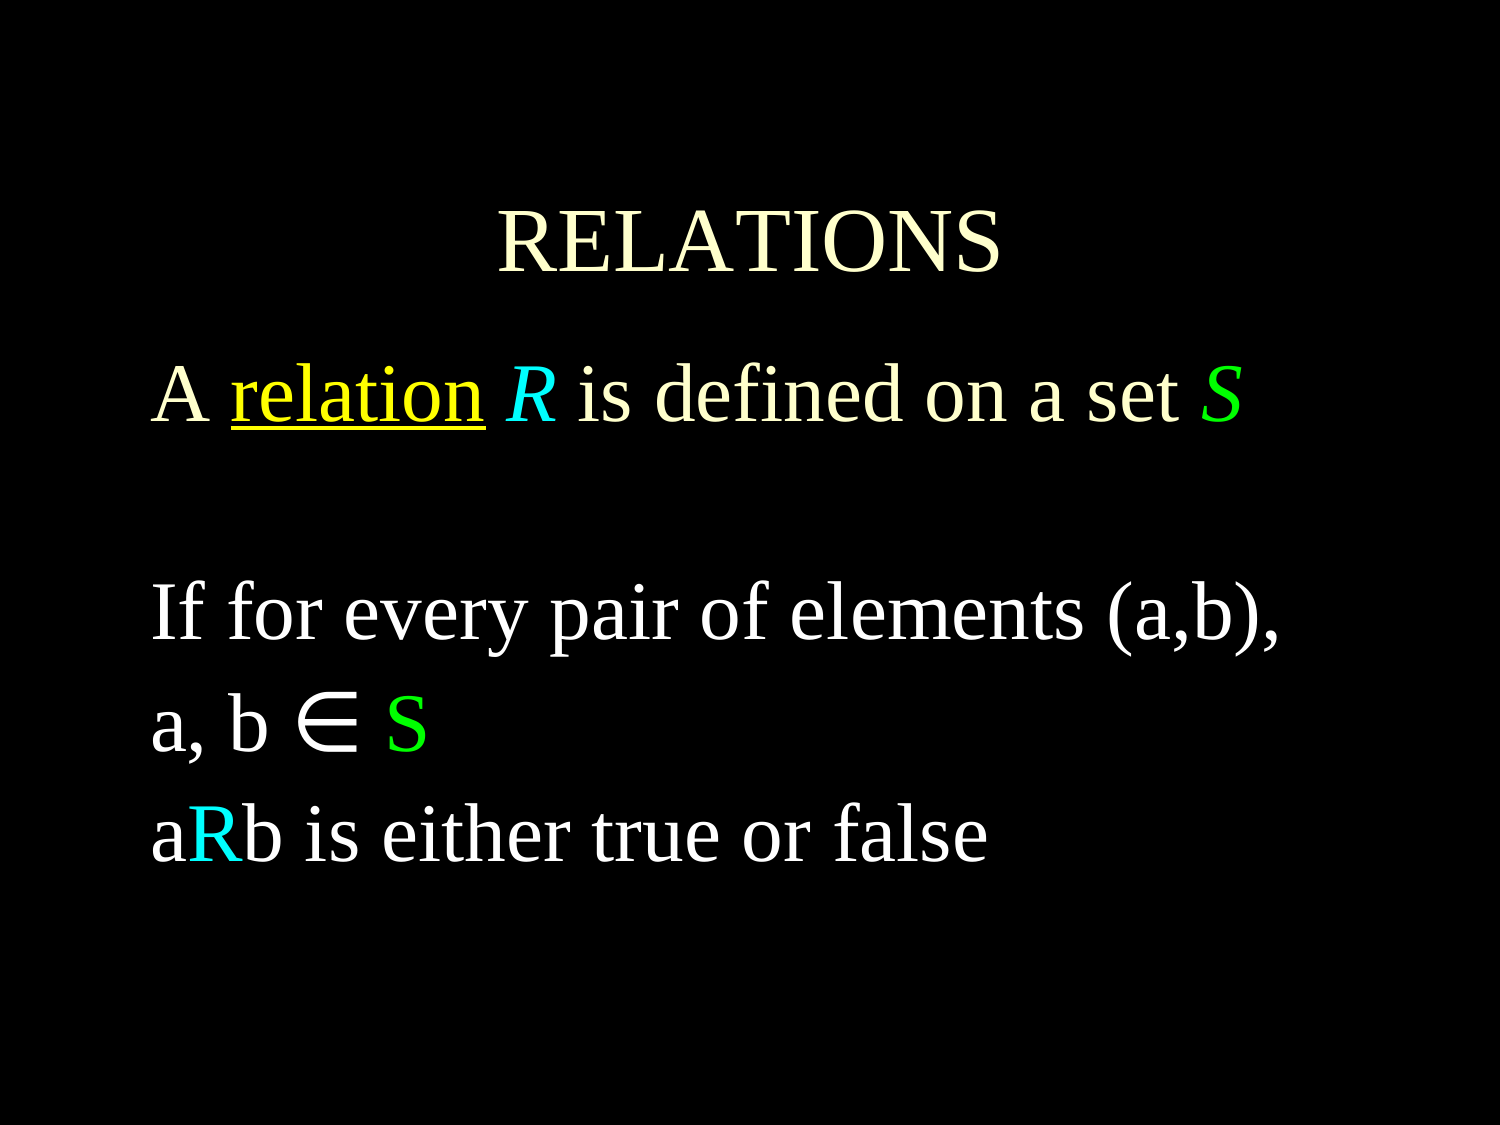

# RELATIONS
A relation R is defined on a set S
If for every pair of elements (a,b),
a, b ∈ S
aRb is either true or false